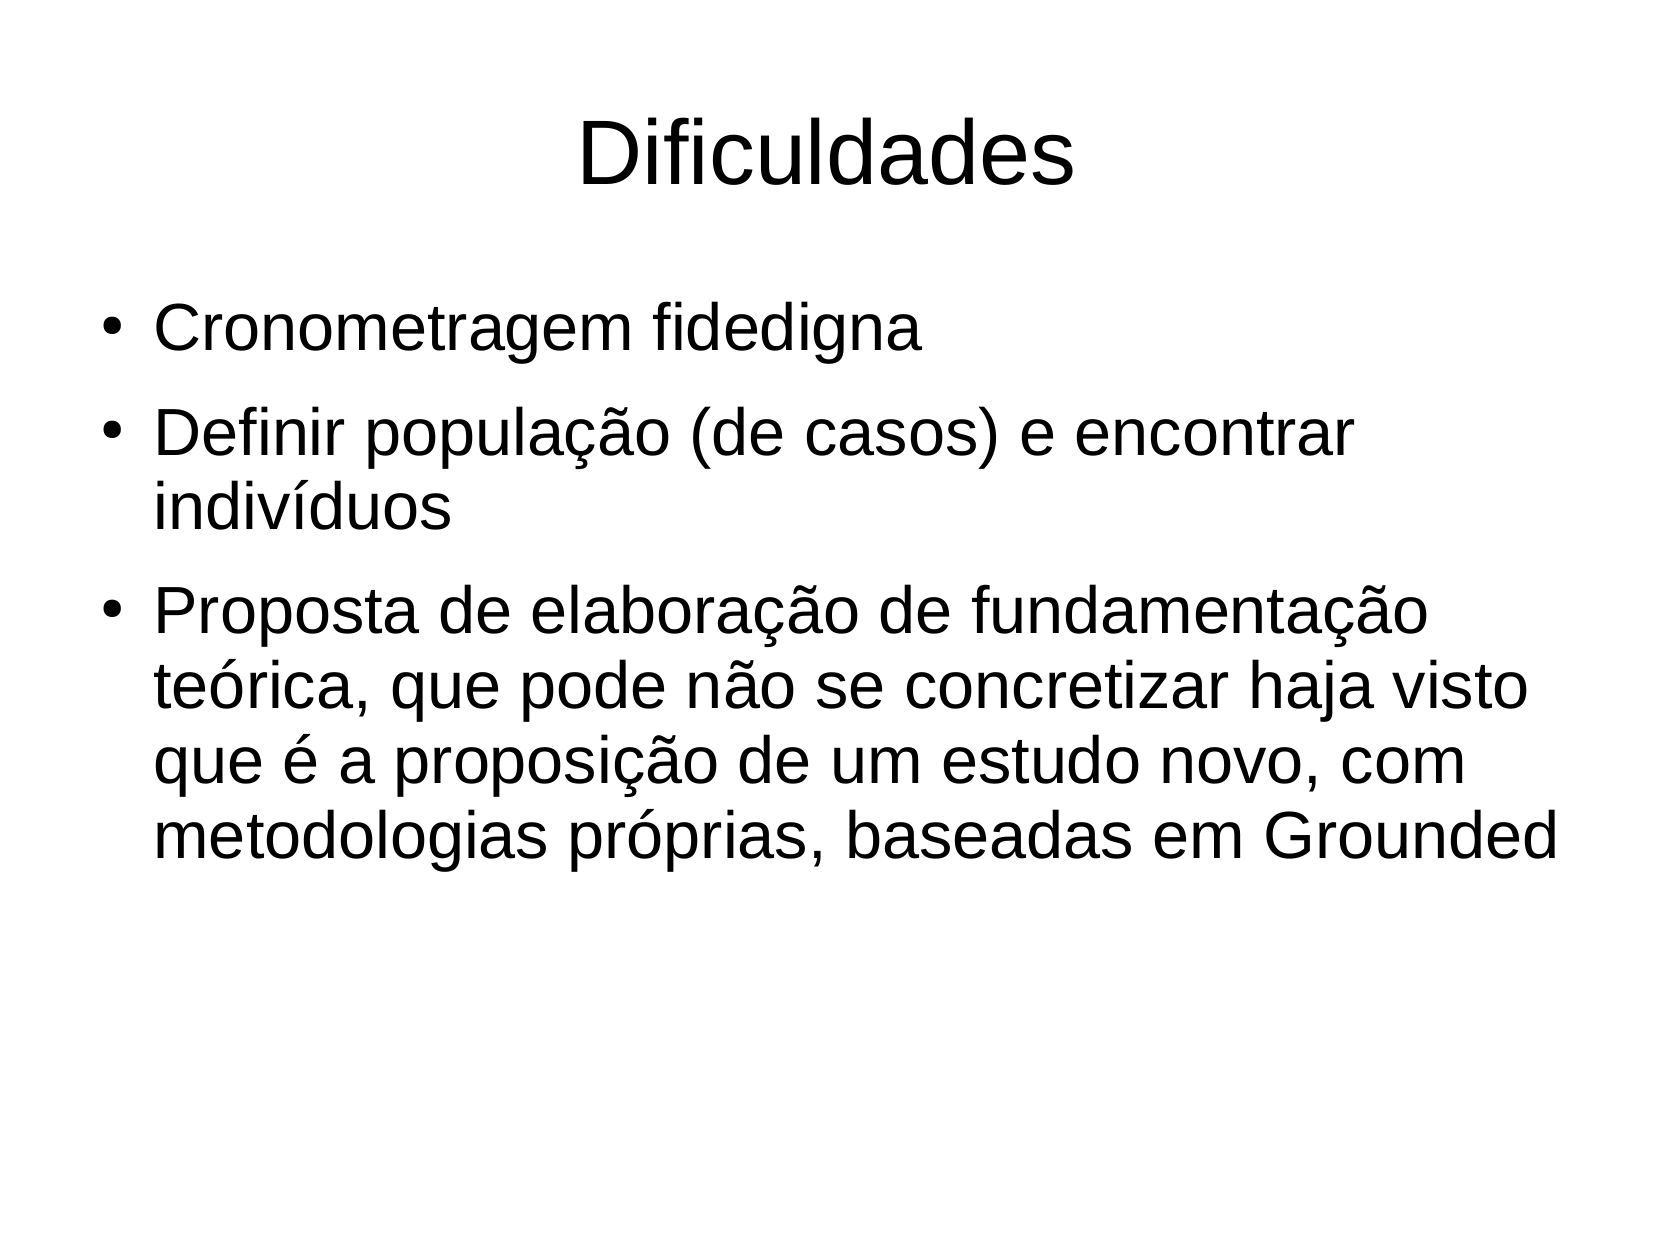

# Dificuldades
Cronometragem fidedigna
Definir população (de casos) e encontrar indivíduos
Proposta de elaboração de fundamentação teórica, que pode não se concretizar haja visto que é a proposição de um estudo novo, com metodologias próprias, baseadas em Grounded